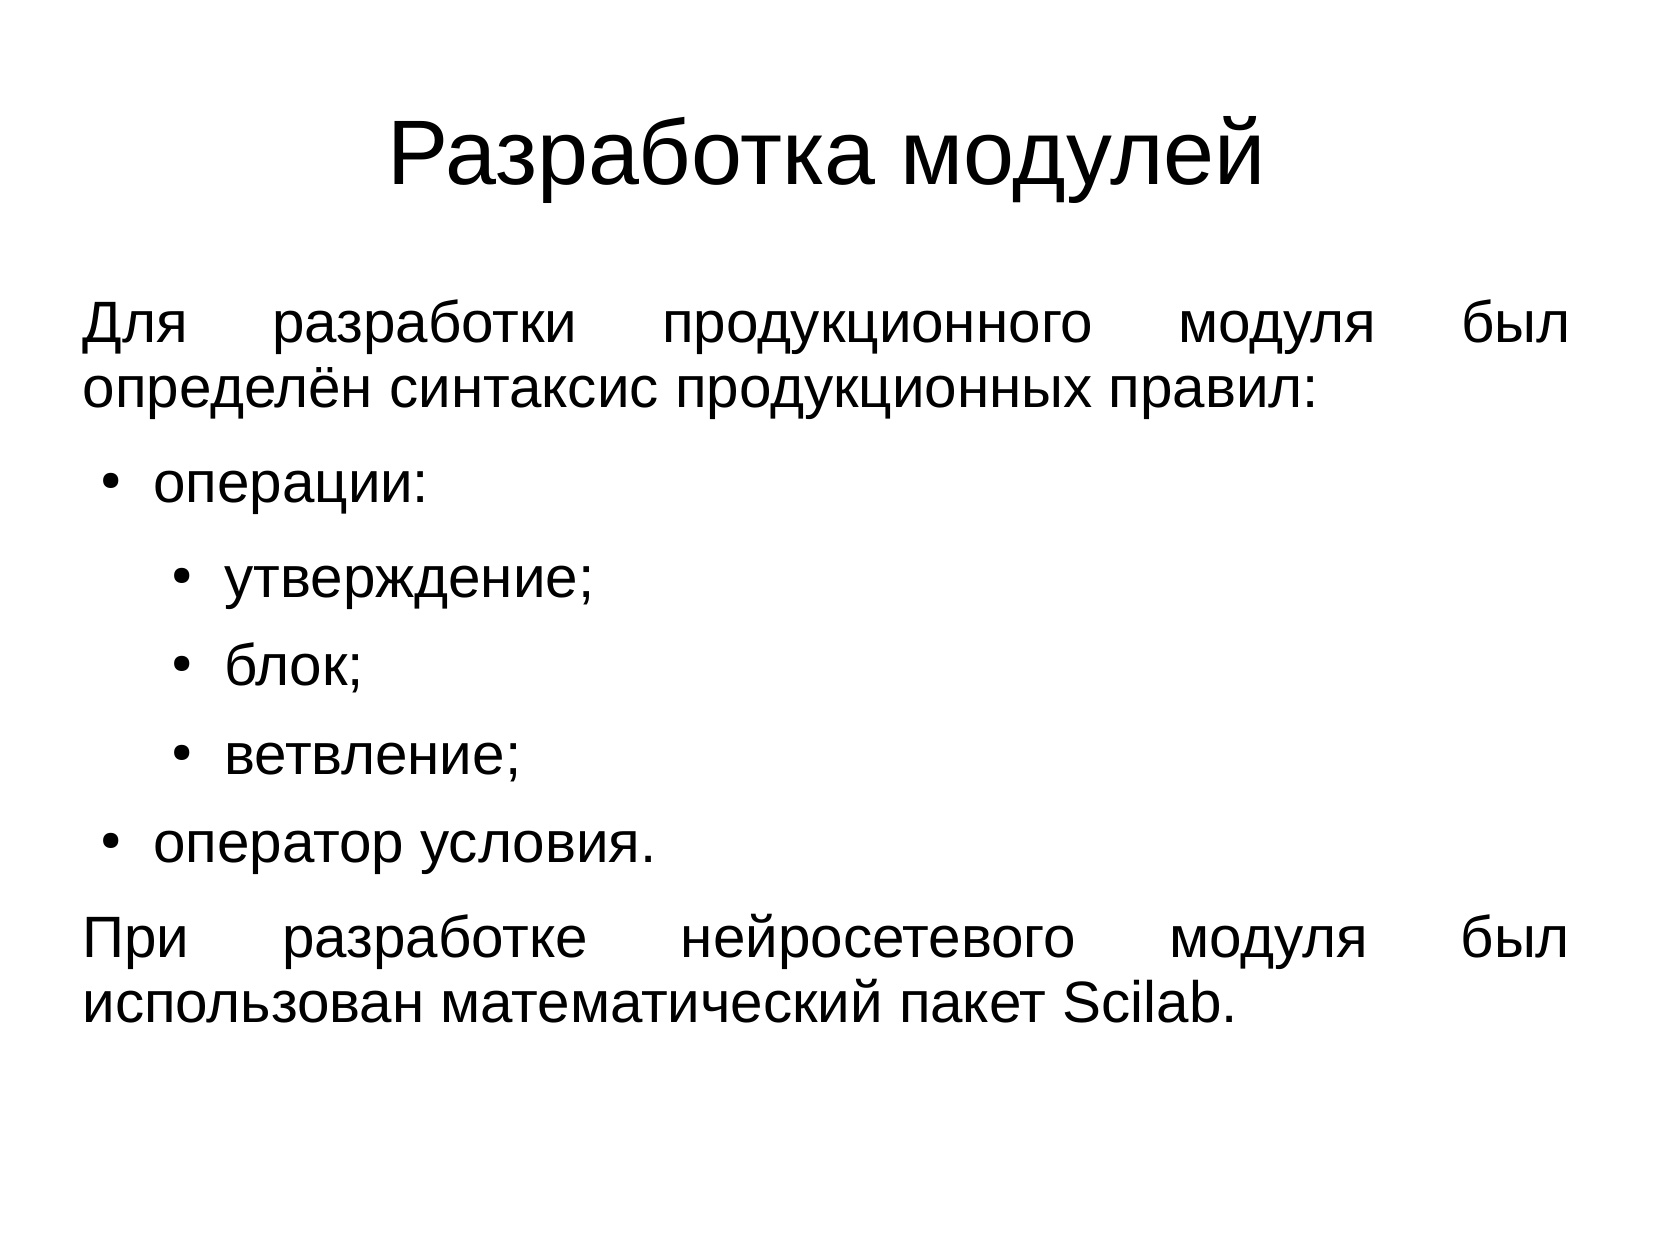

# Разработка модулей
Для разработки продукционного модуля был определён синтаксис продукционных правил:
операции:
утверждение;
блок;
ветвление;
оператор условия.
При разработке нейросетевого модуля был использован математический пакет Scilab.